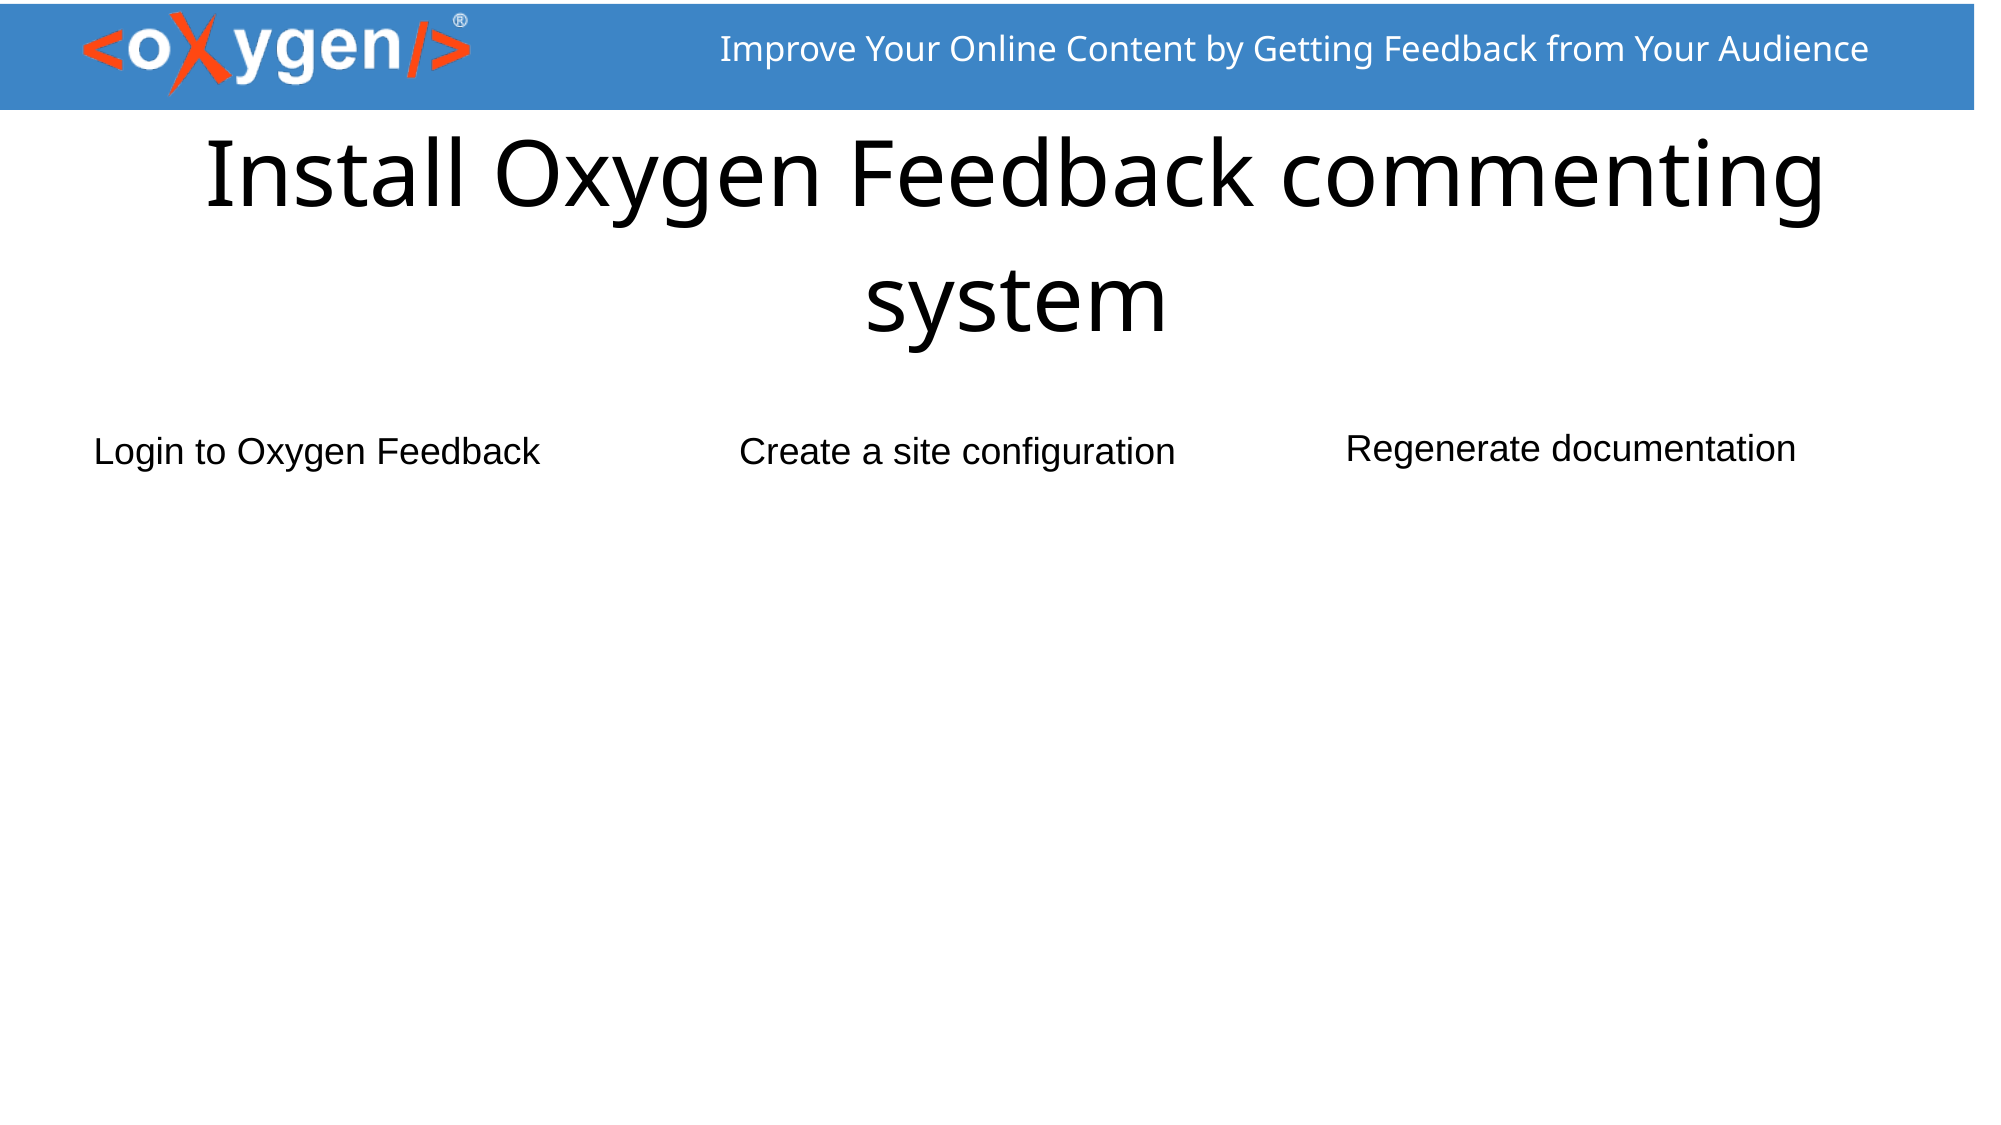

# Install Oxygen Feedback commenting system
Regenerate documentation
Login to Oxygen Feedback
Create a site configuration